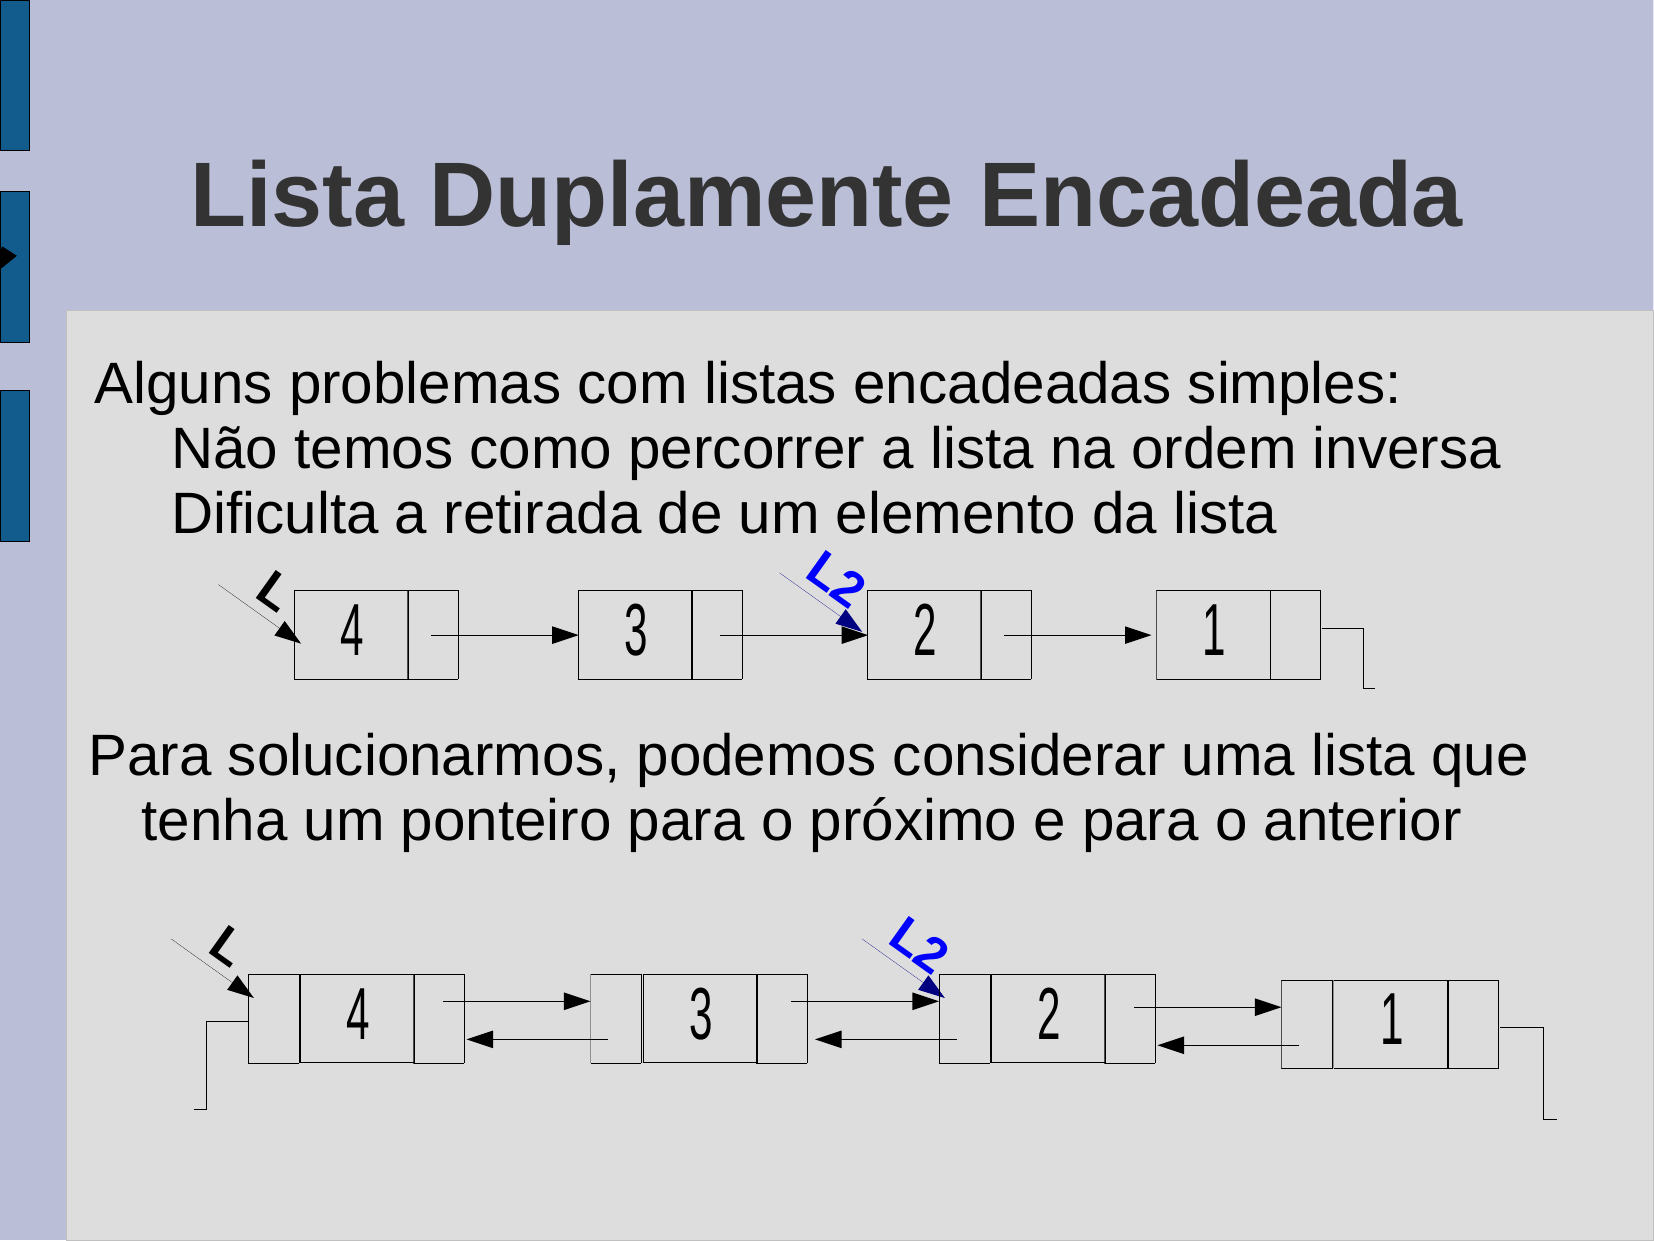

# Lista Duplamente Encadeada
Alguns problemas com listas encadeadas simples:
Não temos como percorrer a lista na ordem inversa
Dificulta a retirada de um elemento da lista
L2
L
Para solucionarmos, podemos considerar uma lista que tenha um ponteiro para o próximo e para o anterior
L
L2